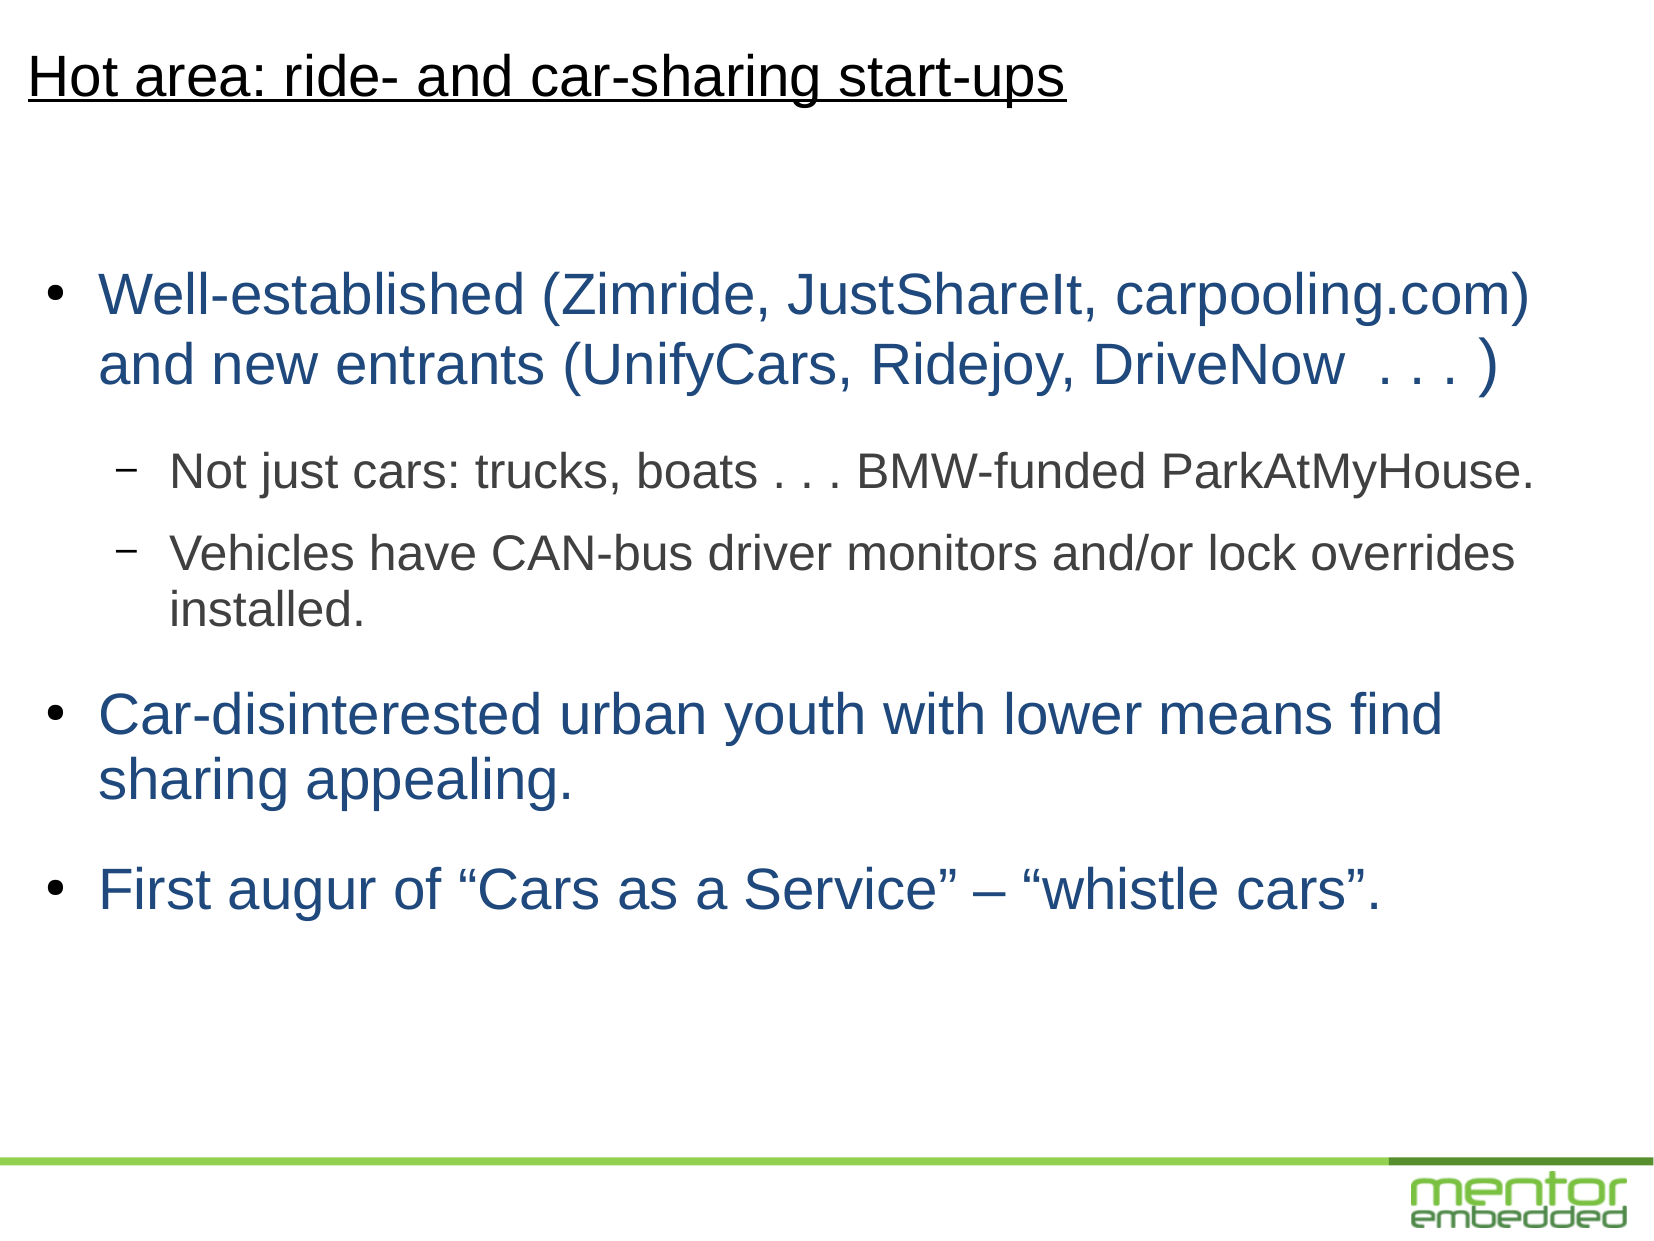

# Hot area: ride- and car-sharing start-ups
Well-established (Zimride, JustShareIt, carpooling.com) and new entrants (UnifyCars, Ridejoy, DriveNow . . . )
Not just cars: trucks, boats . . . BMW-funded ParkAtMyHouse.
Vehicles have CAN-bus driver monitors and/or lock overrides installed.
Car-disinterested urban youth with lower means find sharing appealing.
First augur of “Cars as a Service” – “whistle cars”.